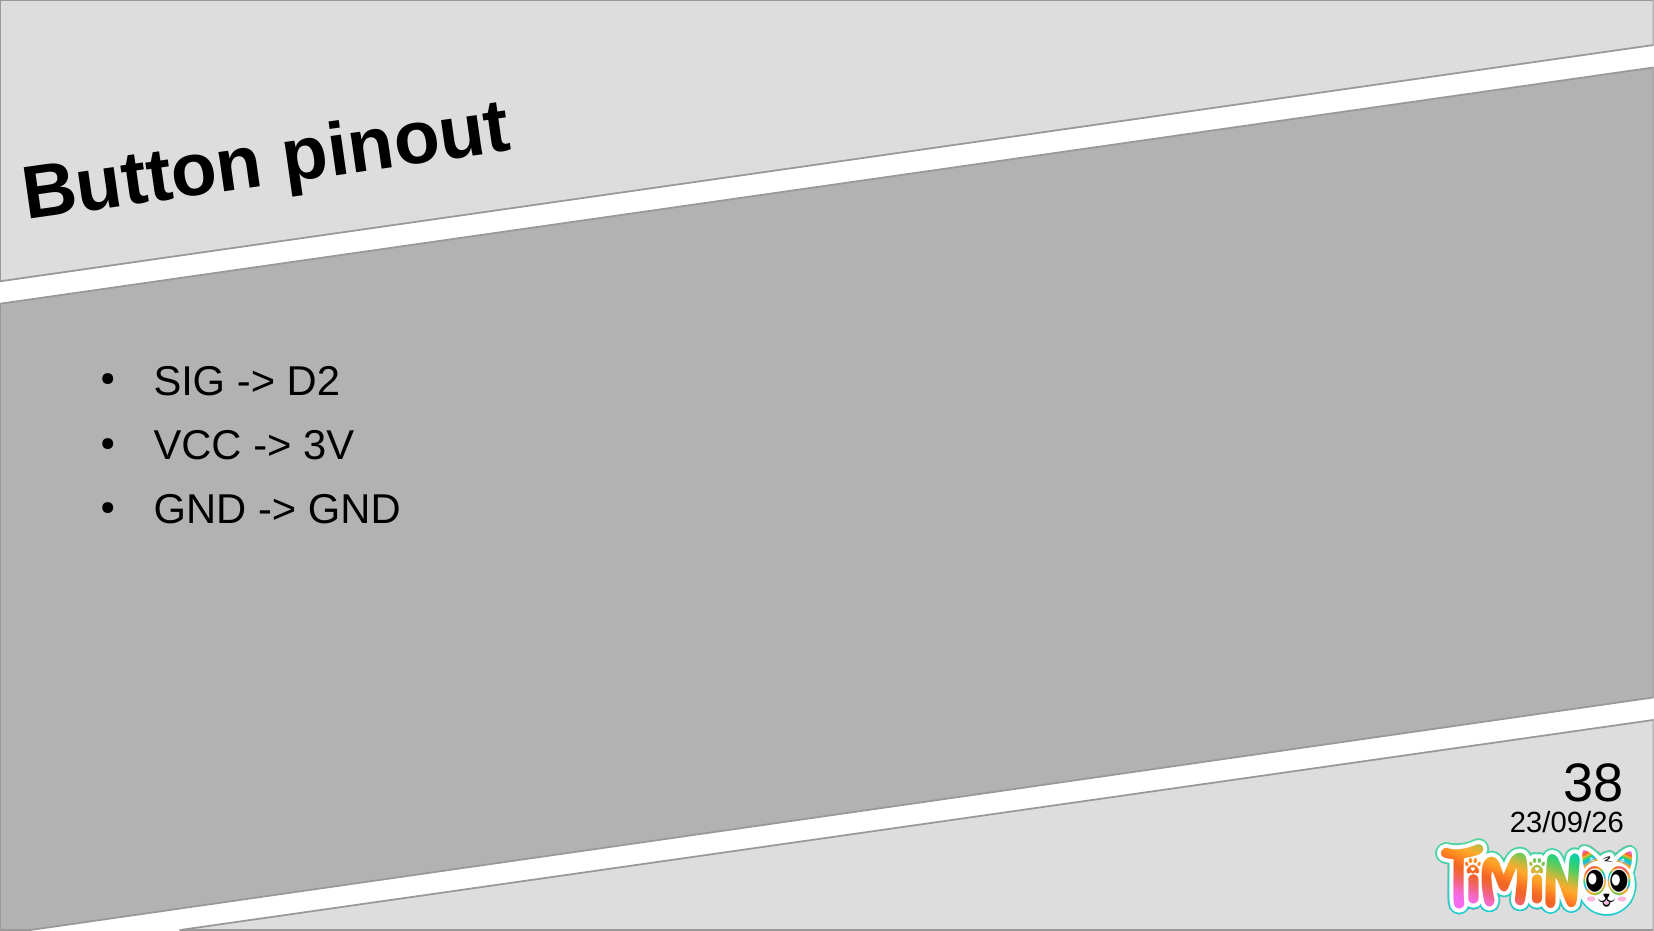

# Button pinout
SIG -> D2
VCC -> 3V
GND -> GND
38